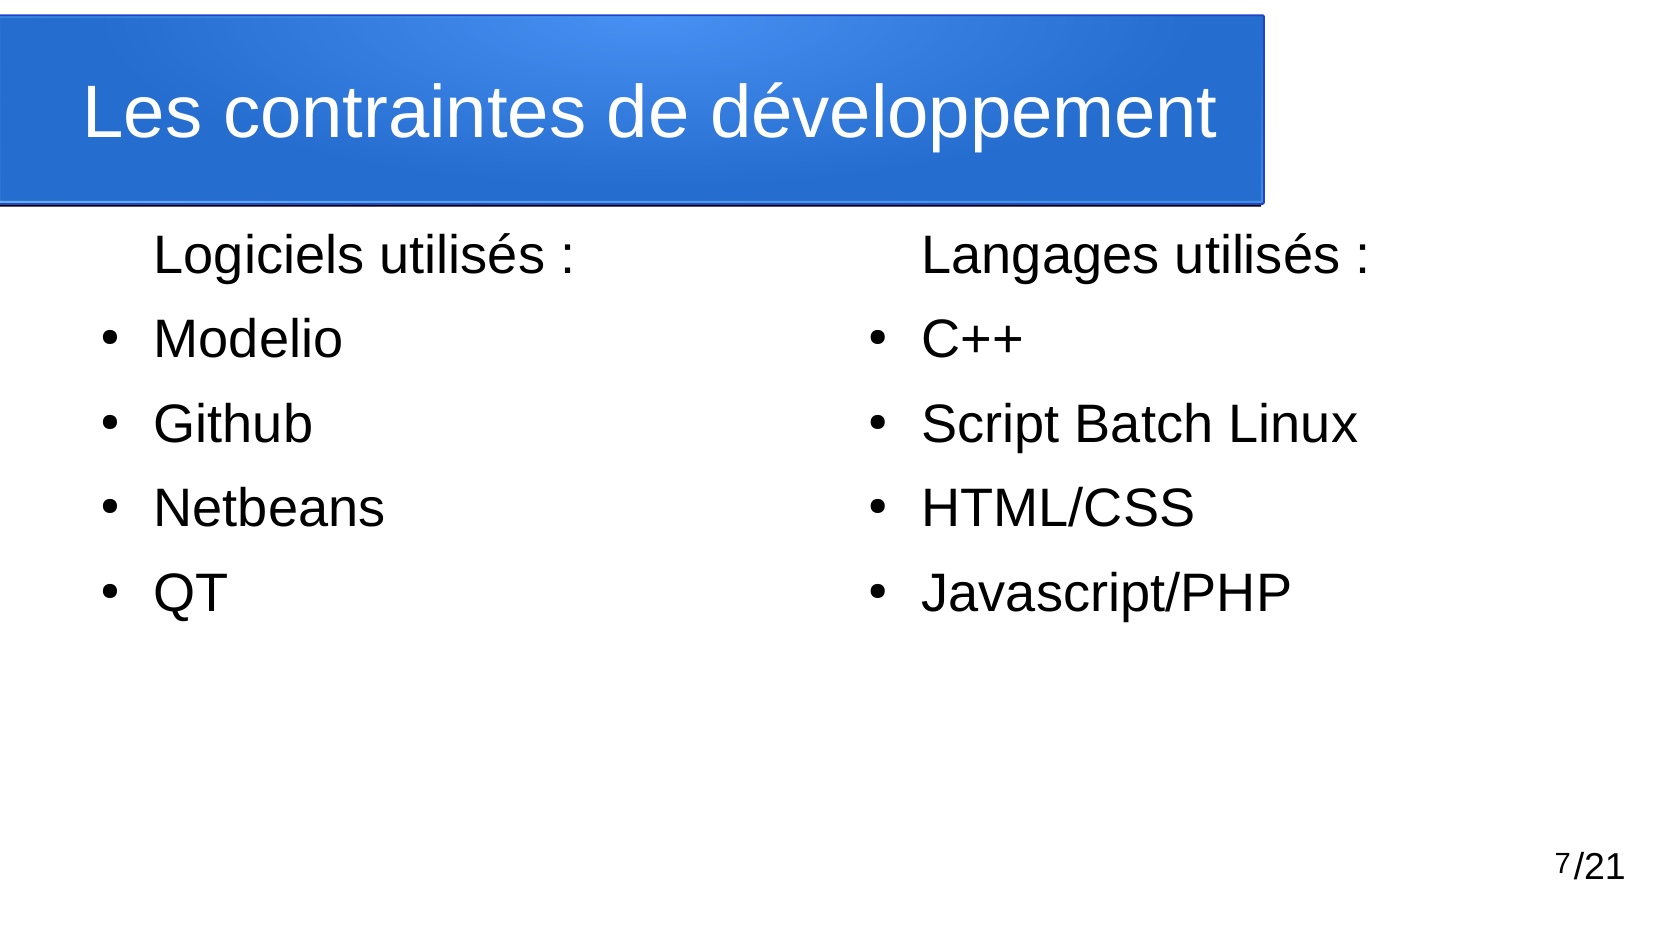

# Les contraintes de développement
Logiciels utilisés :
Modelio
Github
Netbeans
QT
Langages utilisés :
C++
Script Batch Linux
HTML/CSS
Javascript/PHP
/21
7